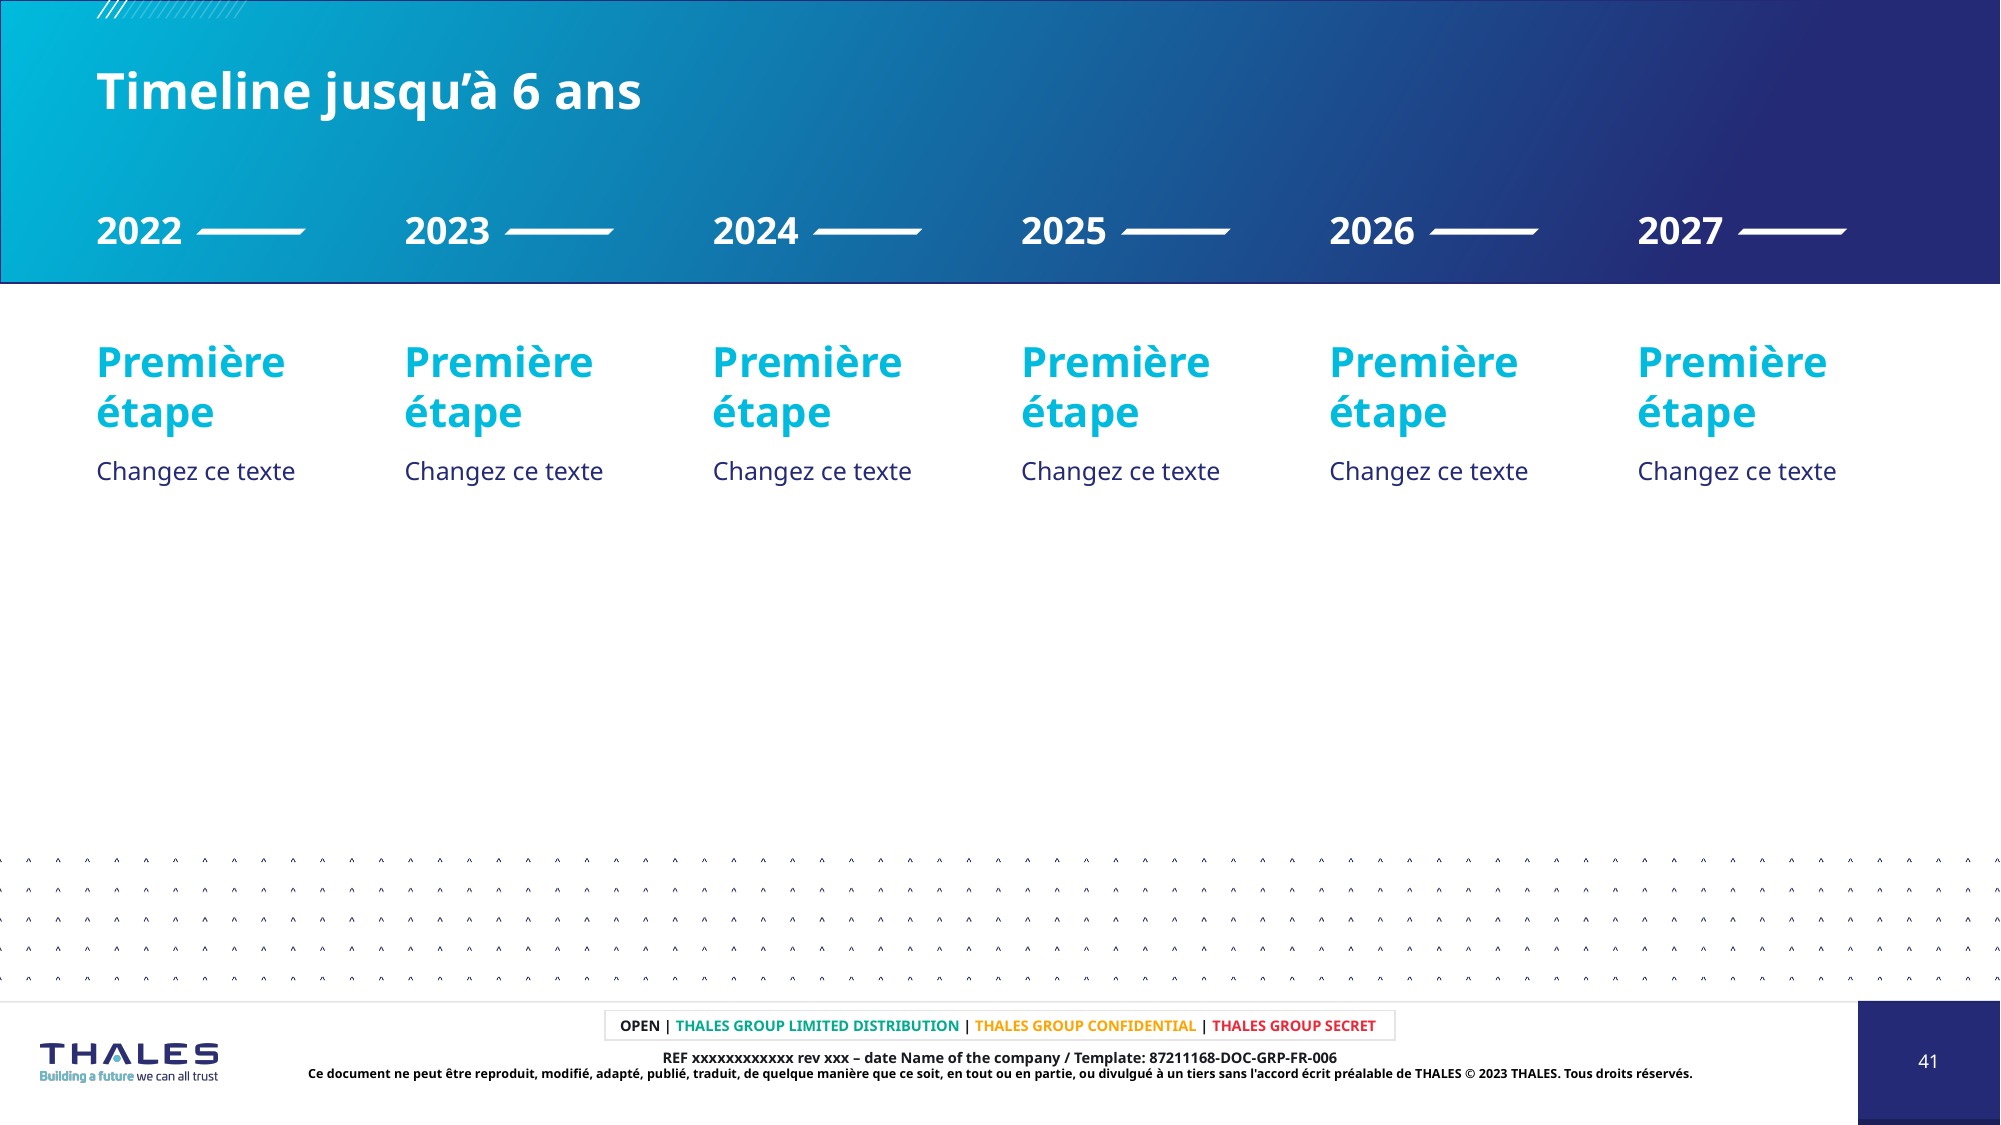

# Timeline jusqu’à 6 ans
2022
Première
étape
Changez ce texte
2023
Première
étape
Changez ce texte
2024
Première
étape
Changez ce texte
2025
Première
étape
Changez ce texte
2026
Première
étape
Changez ce texte
2027
Première
étape
Changez ce texte